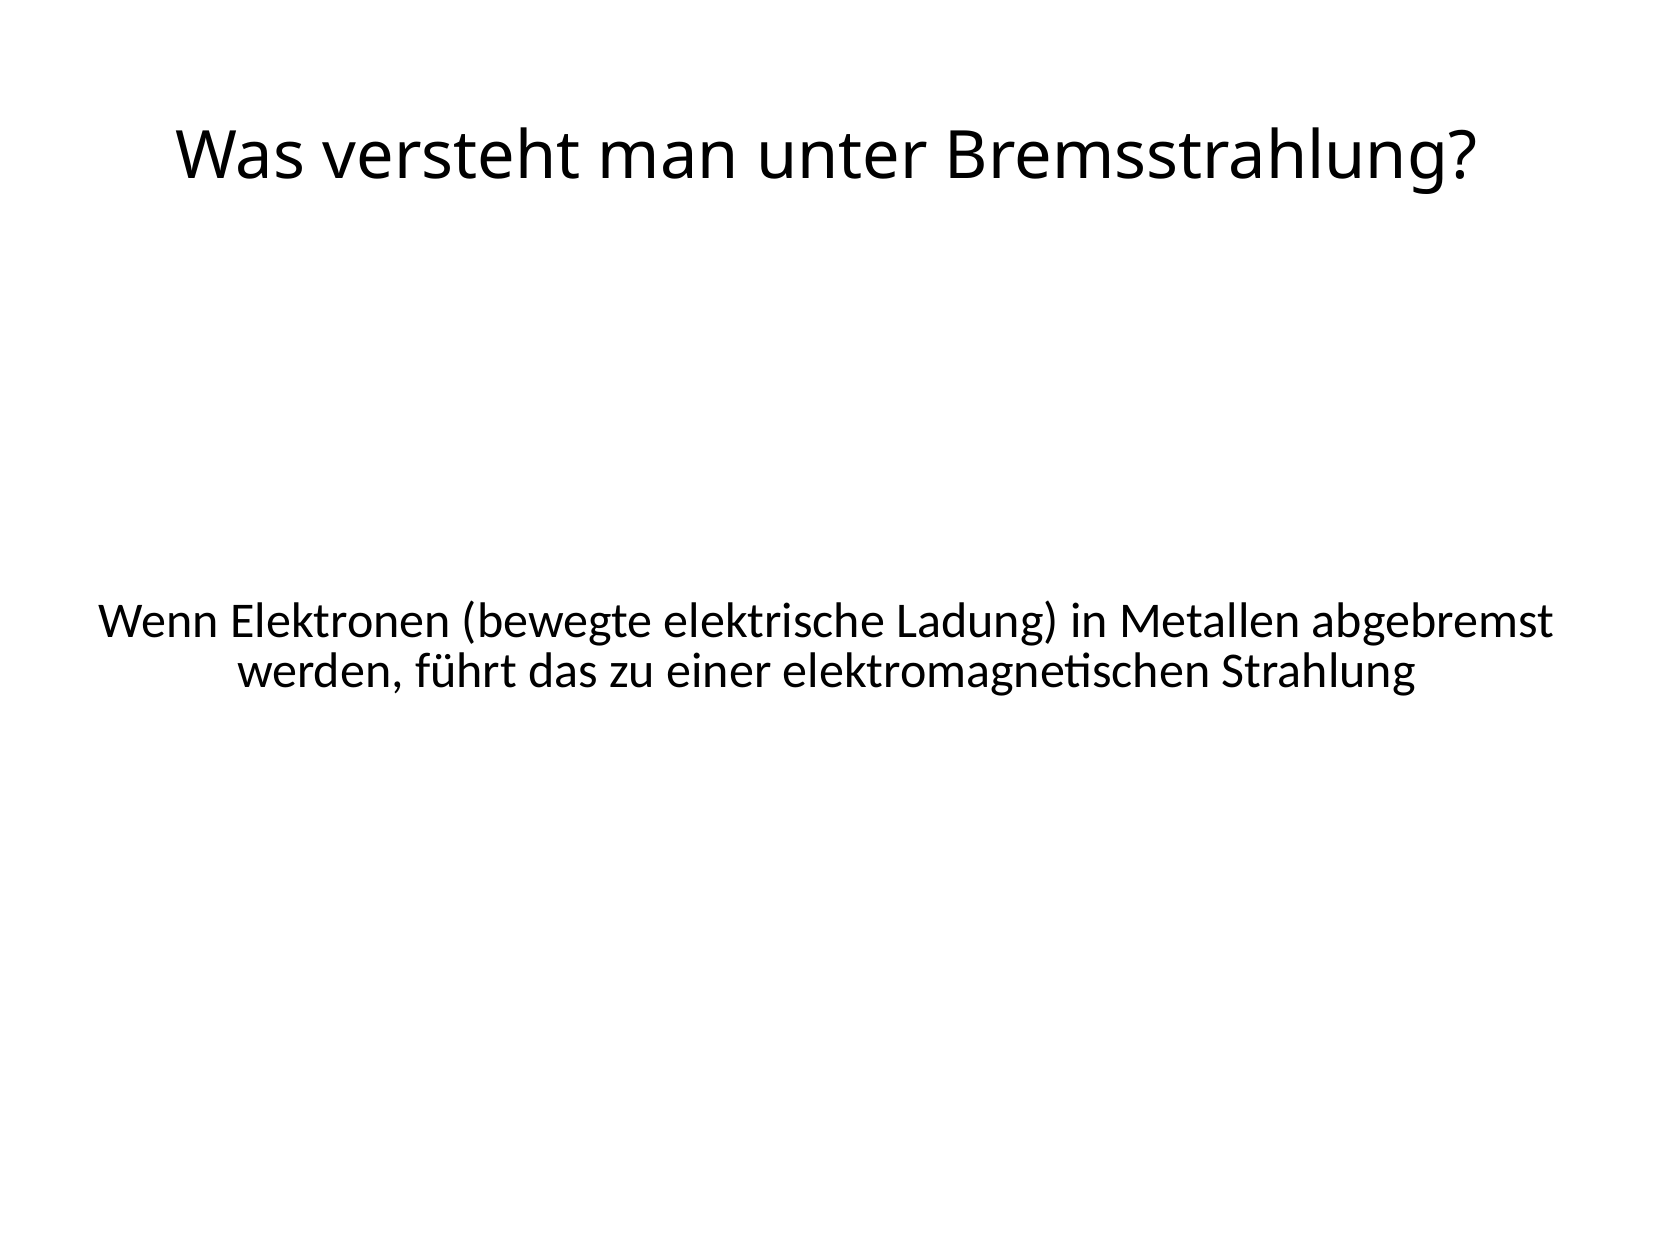

# Was versteht man unter Bremsstrahlung?
Wenn Elektronen (bewegte elektrische Ladung) in Metallen abgebremst werden, führt das zu einer elektromagnetischen Strahlung